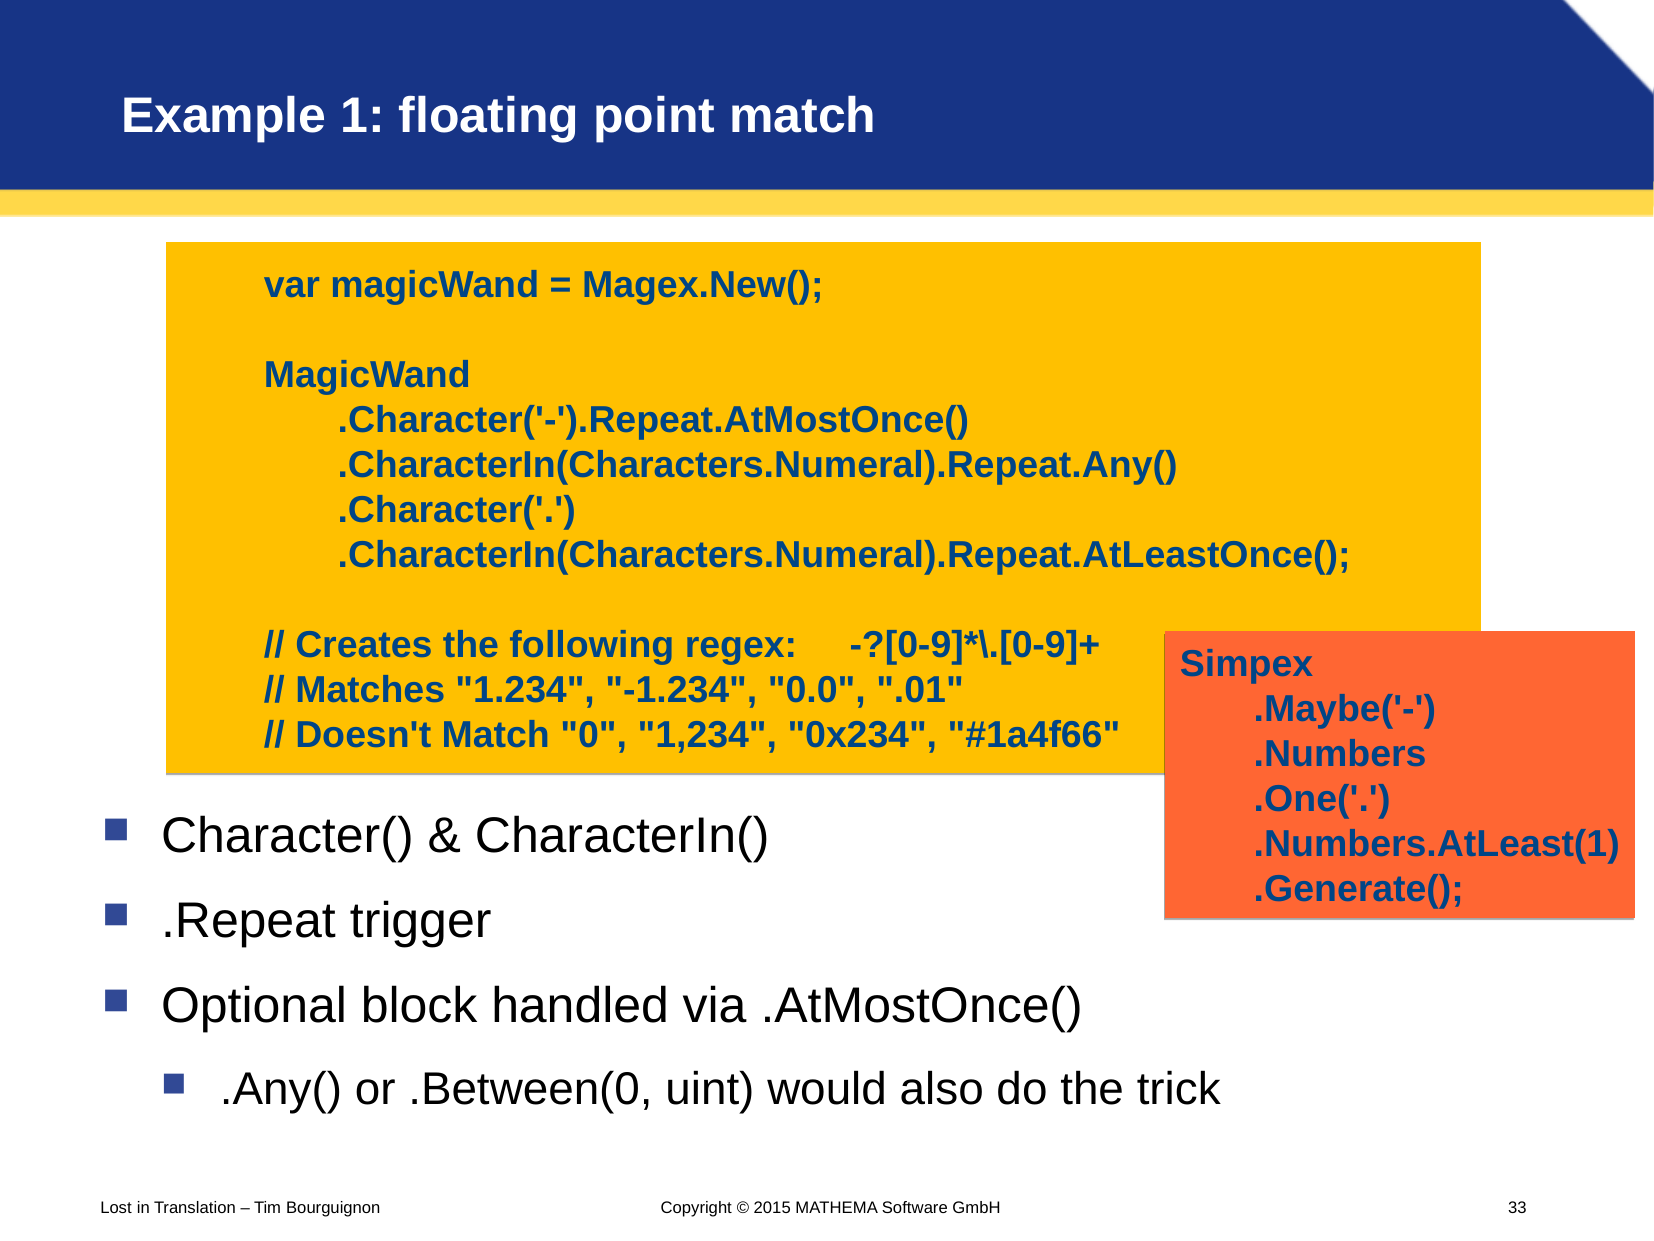

# Example 1: floating point match
var magicWand = Magex.New();
MagicWand
	.Character('-').Repeat.AtMostOnce()
 .CharacterIn(Characters.Numeral).Repeat.Any()
 .Character('.')
	.CharacterIn(Characters.Numeral).Repeat.AtLeastOnce();
// Creates the following regex: -?[0-9]*\.[0-9]+
// Matches "1.234", "-1.234", "0.0", ".01"
// Doesn't Match "0", "1,234", "0x234", "#1a4f66"
Character() & CharacterIn()
.Repeat trigger
Optional block handled via .AtMostOnce()
.Any() or .Between(0, uint) would also do the trick
Simpex
	.Maybe('-')
	.Numbers
	.One('.')
	.Numbers.AtLeast(1)
	.Generate();